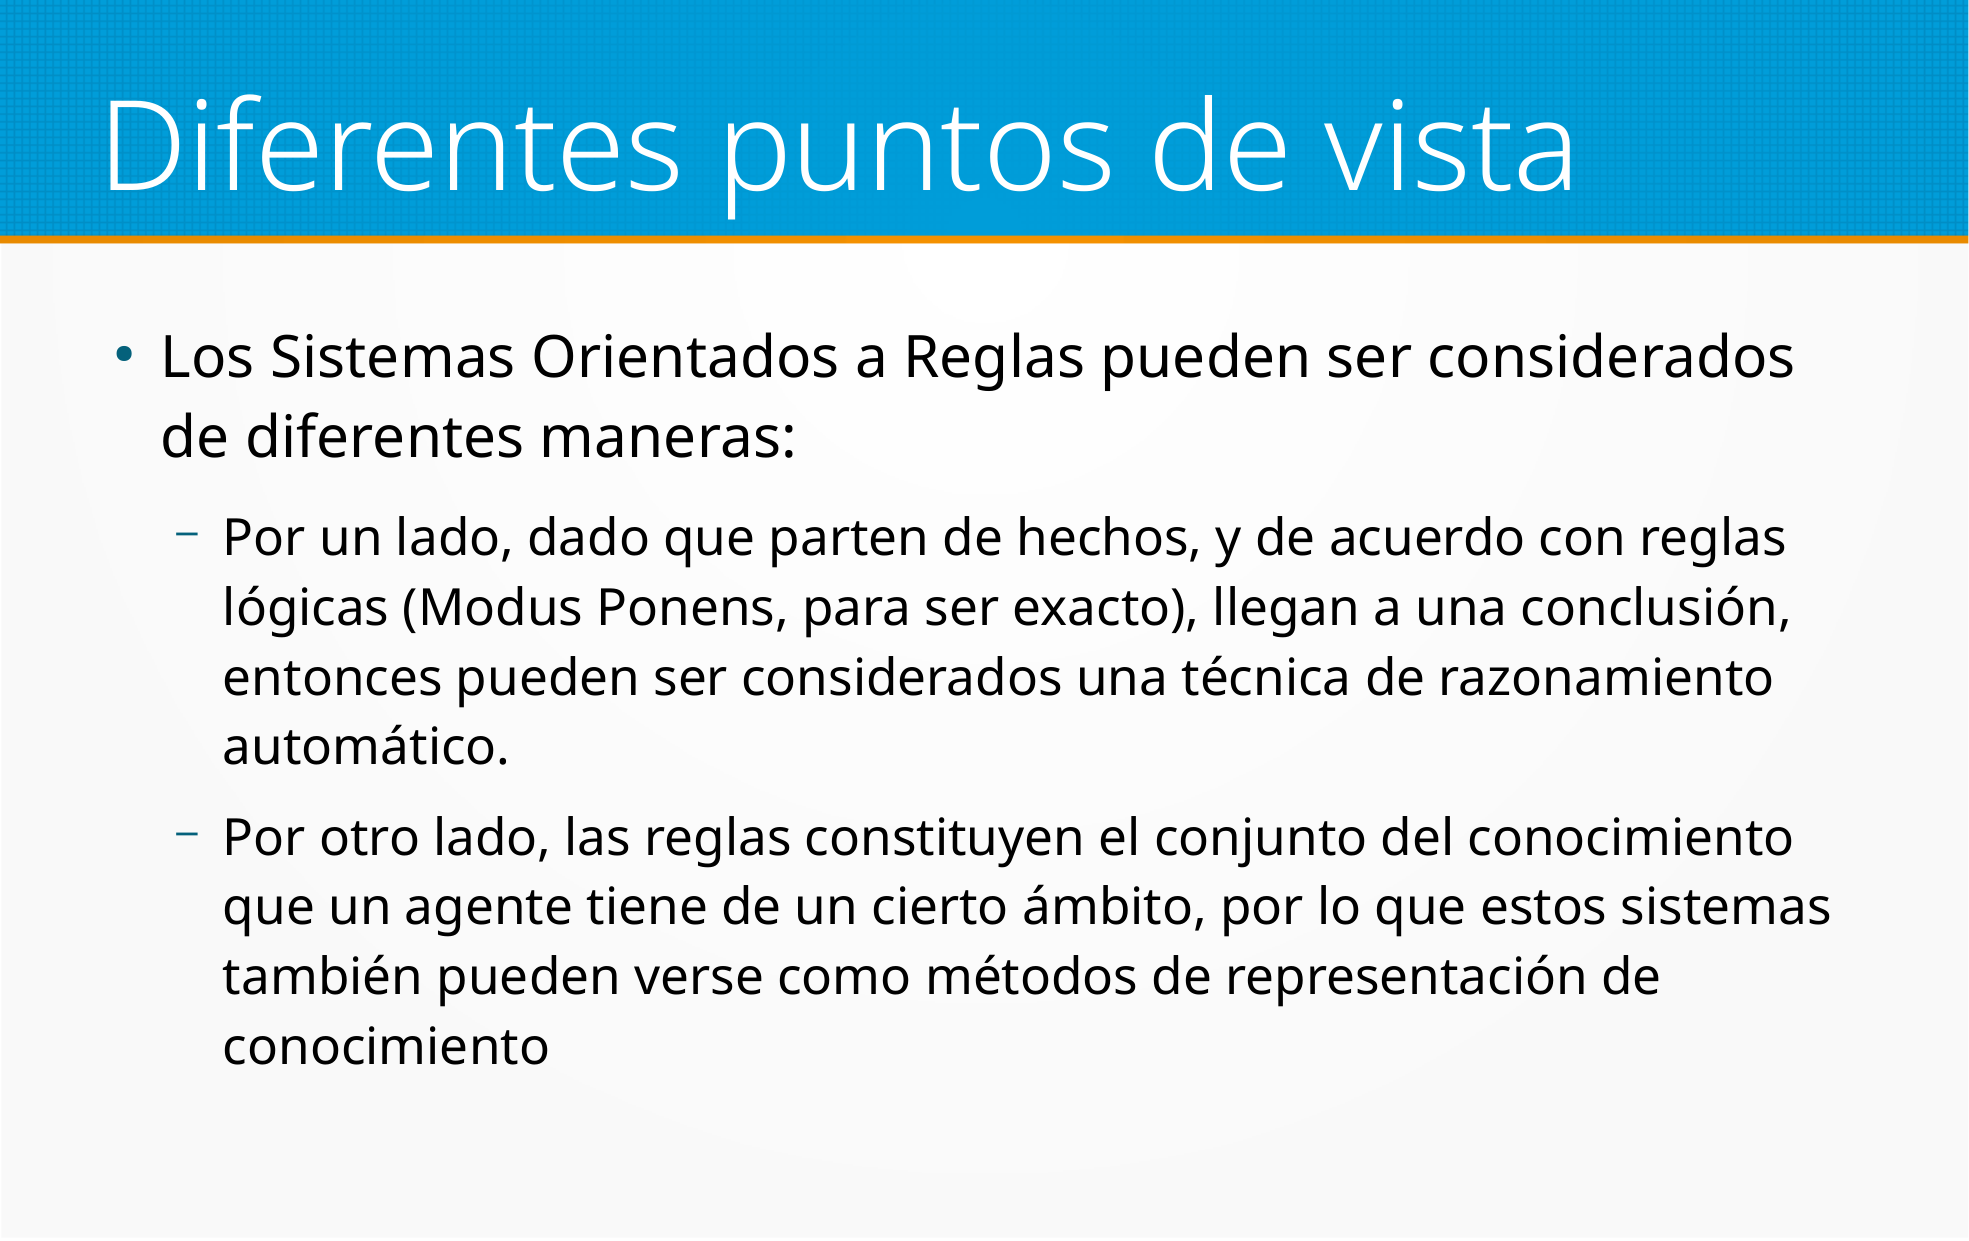

# Diferentes puntos de vista
Los Sistemas Orientados a Reglas pueden ser considerados de diferentes maneras:
Por un lado, dado que parten de hechos, y de acuerdo con reglas lógicas (Modus Ponens, para ser exacto), llegan a una conclusión, entonces pueden ser considerados una técnica de razonamiento automático.
Por otro lado, las reglas constituyen el conjunto del conocimiento que un agente tiene de un cierto ámbito, por lo que estos sistemas también pueden verse como métodos de representación de conocimiento